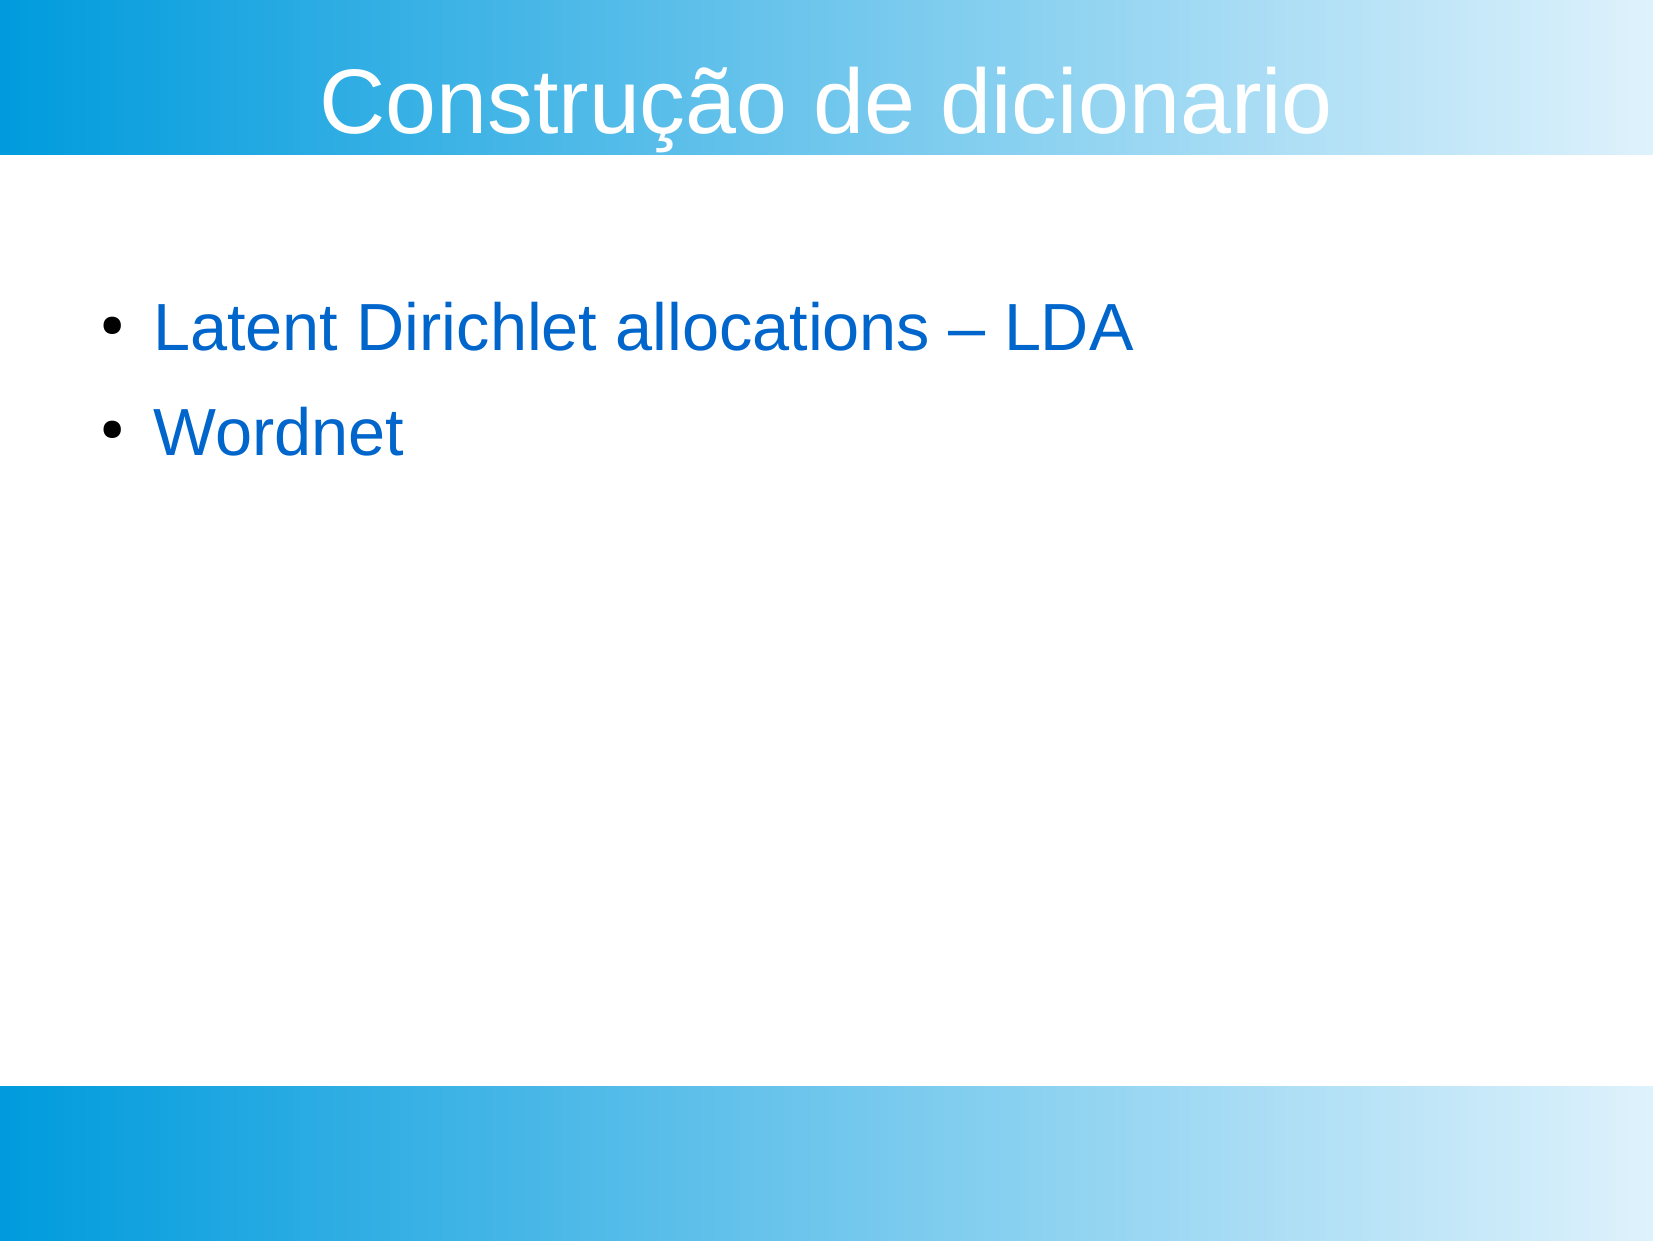

# Construção de dicionario
Latent Dirichlet allocations – LDA
Wordnet